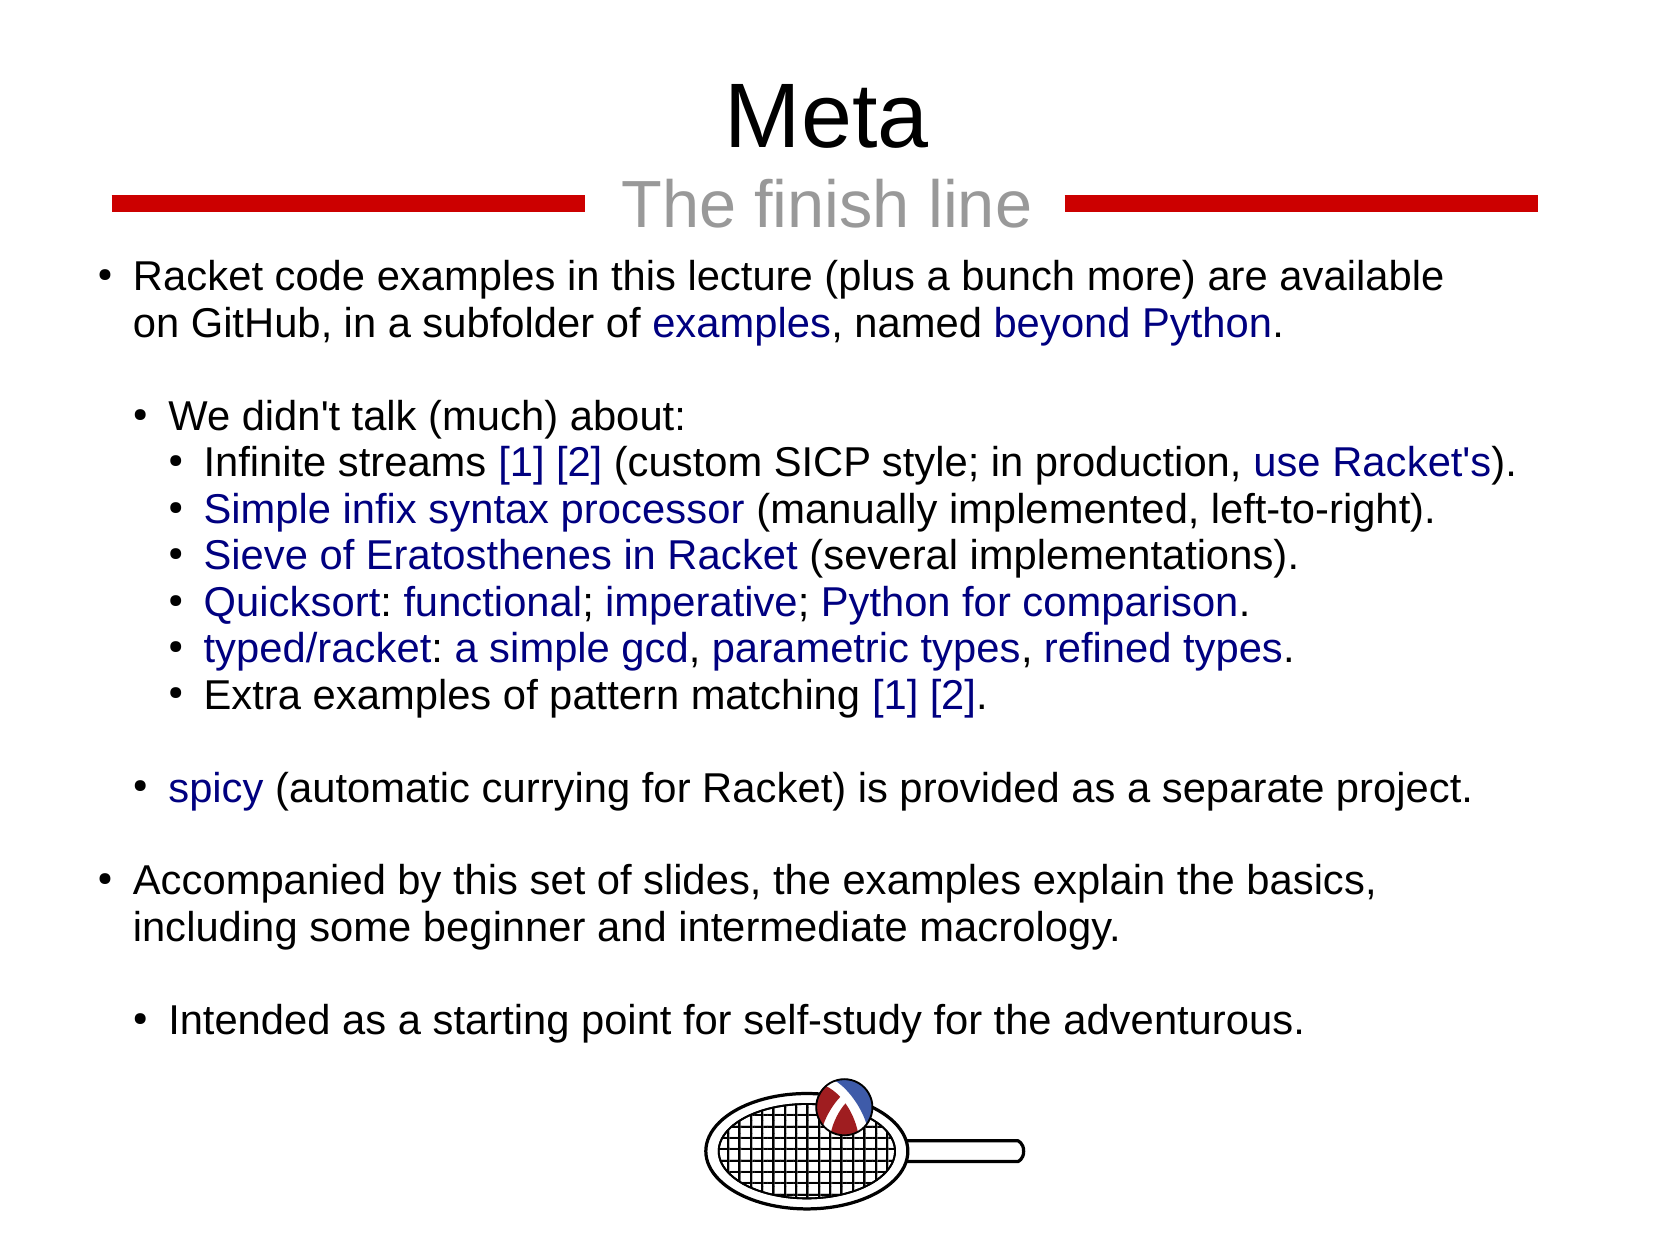

# Meta The finish line
Racket code examples in this lecture (plus a bunch more) are available
on GitHub, in a subfolder of examples, named beyond Python.
We didn't talk (much) about:
Infinite streams [1] [2] (custom SICP style; in production, use Racket's).
Simple infix syntax processor (manually implemented, left-to-right).
Sieve of Eratosthenes in Racket (several implementations).
Quicksort: functional; imperative; Python for comparison.
typed/racket: a simple gcd, parametric types, refined types.
Extra examples of pattern matching [1] [2].
spicy (automatic currying for Racket) is provided as a separate project.
Accompanied by this set of slides, the examples explain the basics,
including some beginner and intermediate macrology.
Intended as a starting point for self-study for the adventurous.